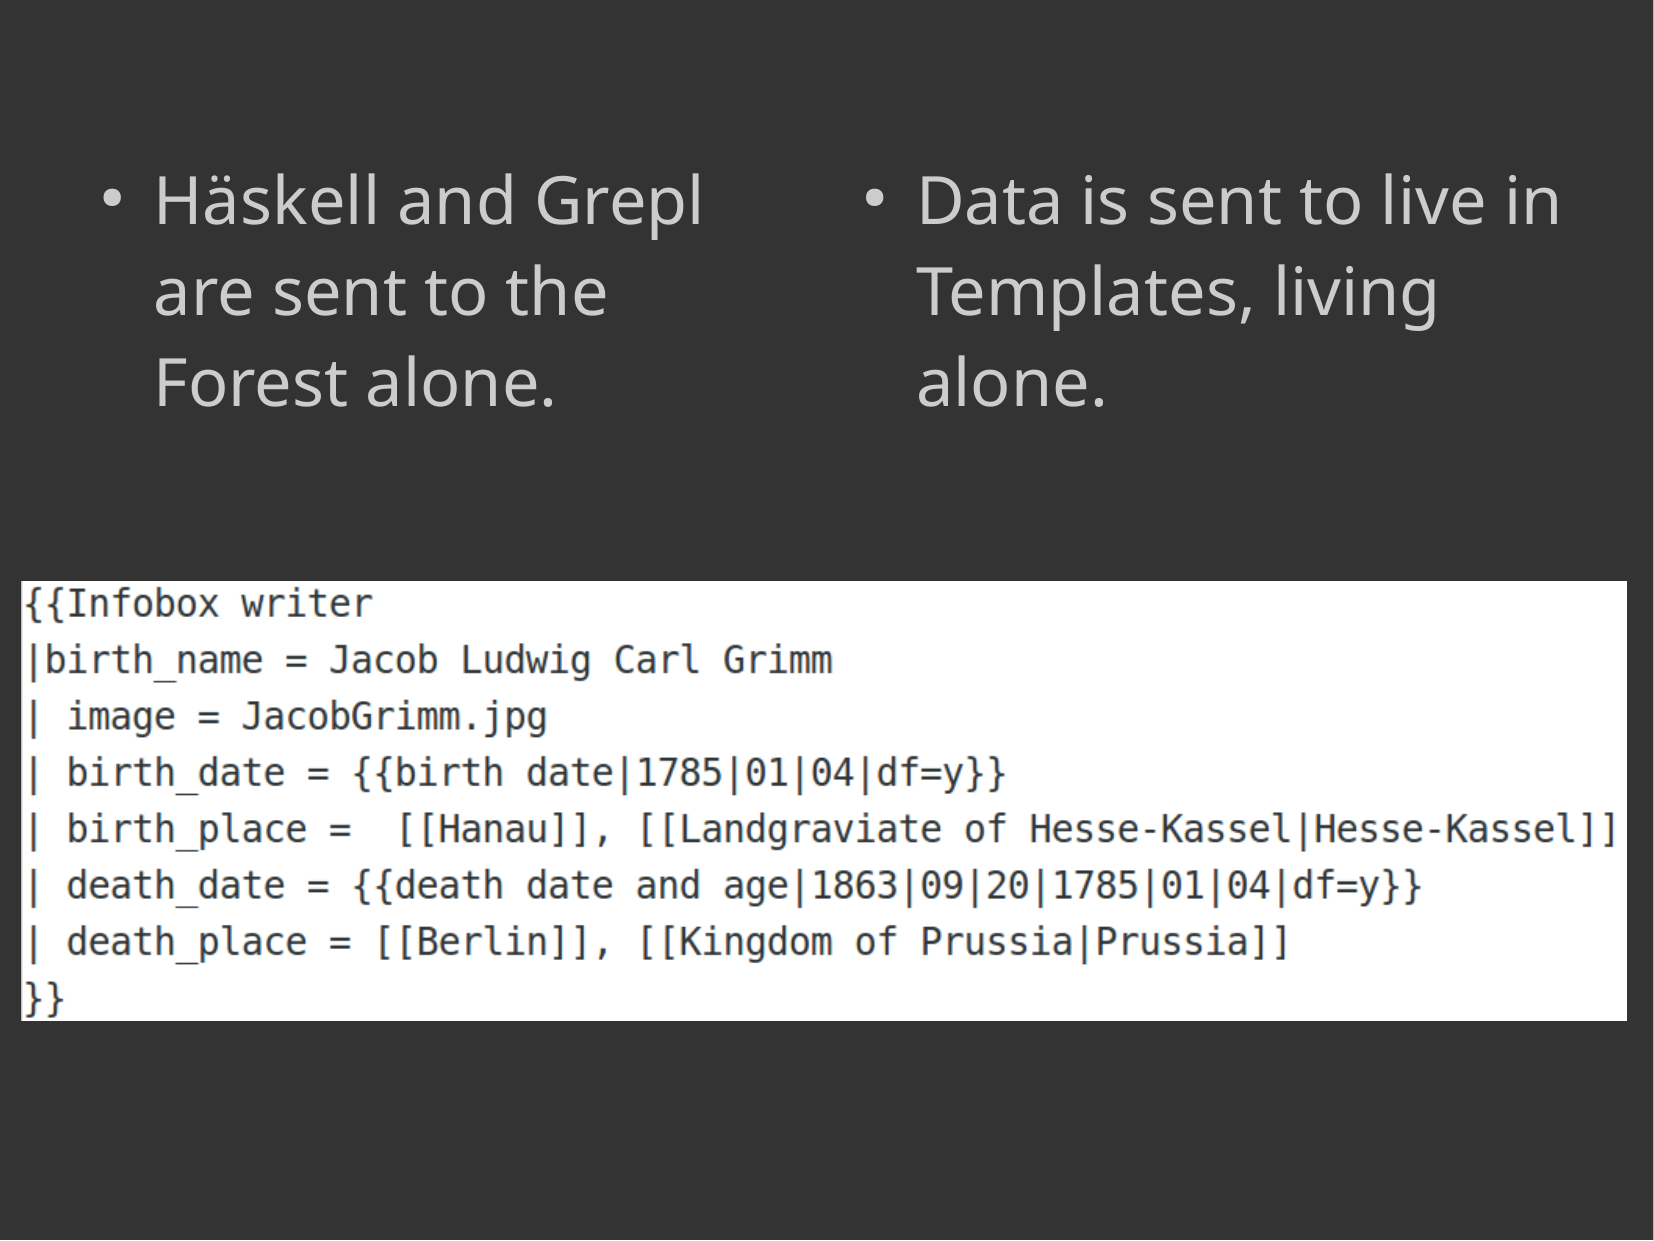

# Häskell and Grepl are sent to the Forest alone.
Data is sent to live in Templates, living alone.